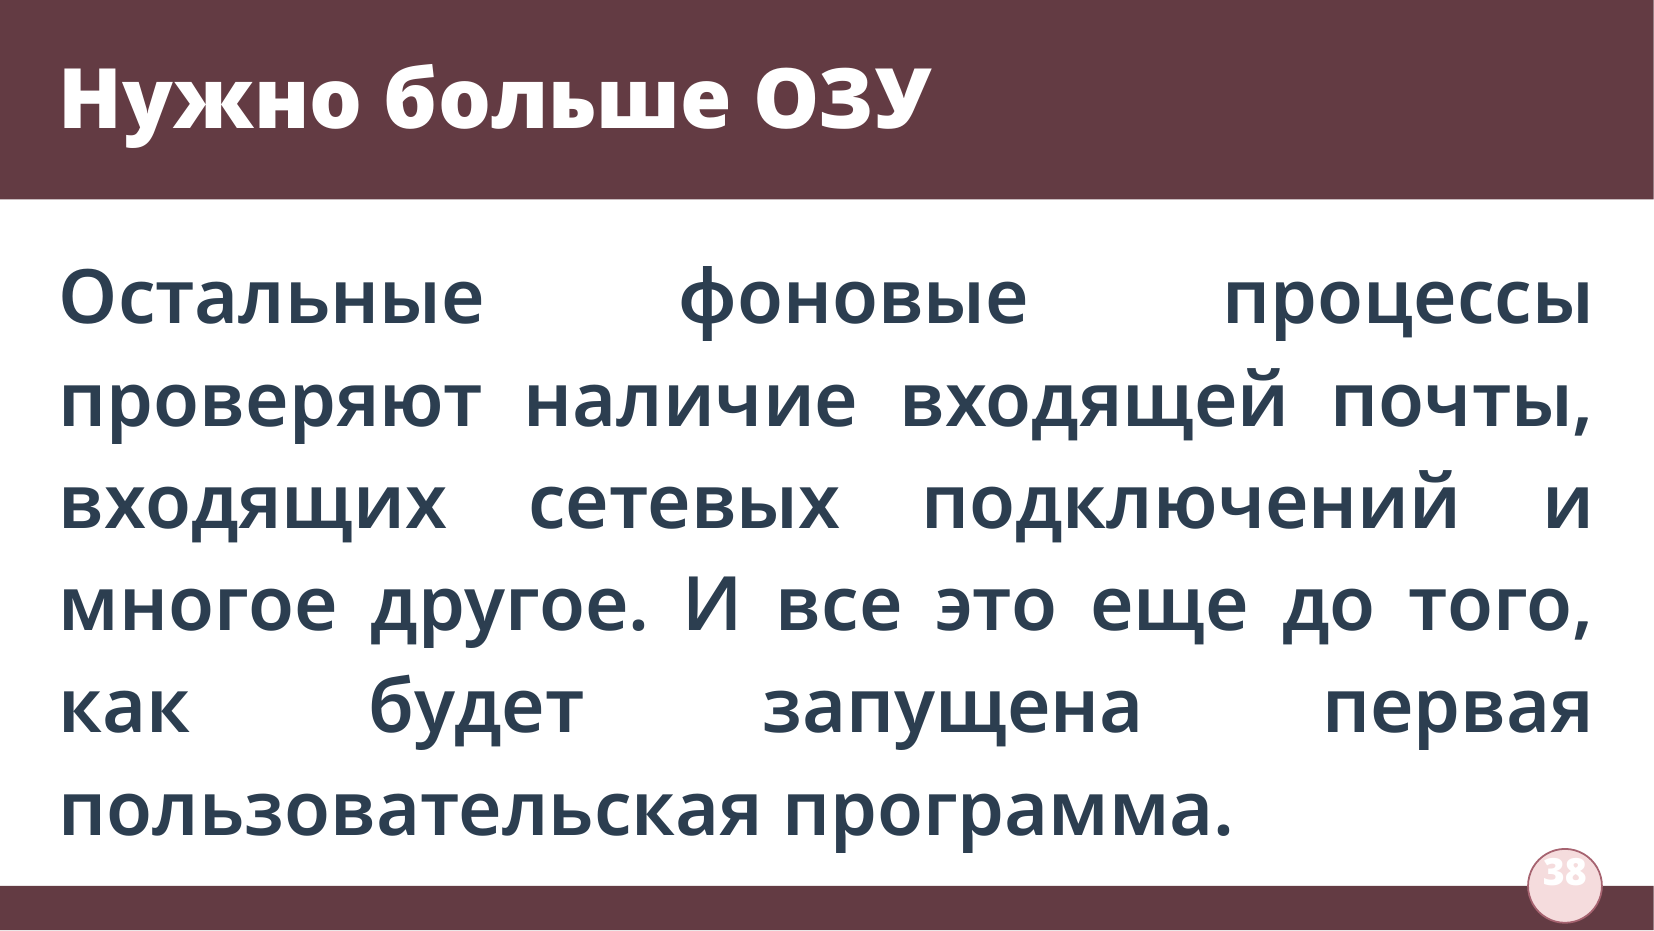

# Нужно больше ОЗУ
Остальные фоновые процессы проверяют наличие входящей почты, входящих сетевых подключений и многое другое. И все это еще до того, как будет запущена первая пользовательская программа.